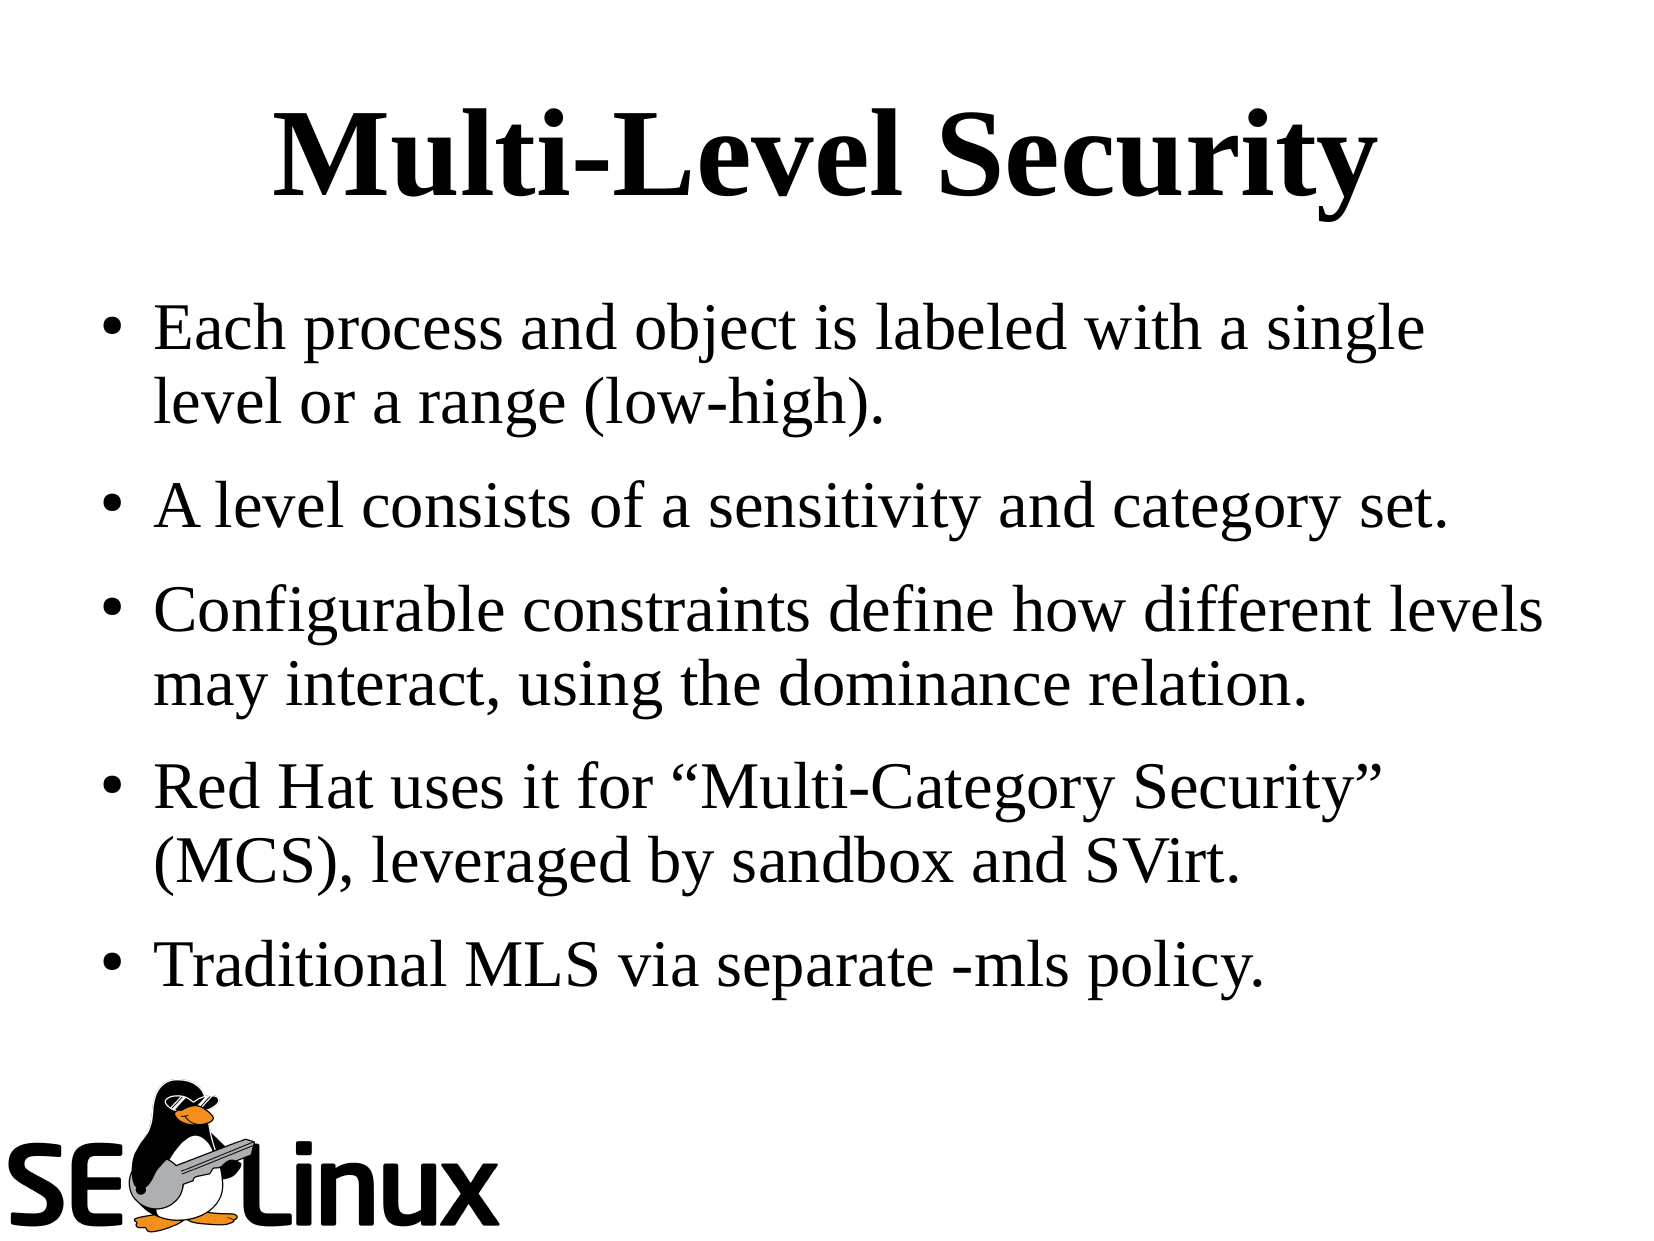

# Multi-Level Security
Each process and object is labeled with a single level or a range (low-high).
A level consists of a sensitivity and category set.
Configurable constraints define how different levels may interact, using the dominance relation.
Red Hat uses it for “Multi-Category Security” (MCS), leveraged by sandbox and SVirt.
Traditional MLS via separate -mls policy.